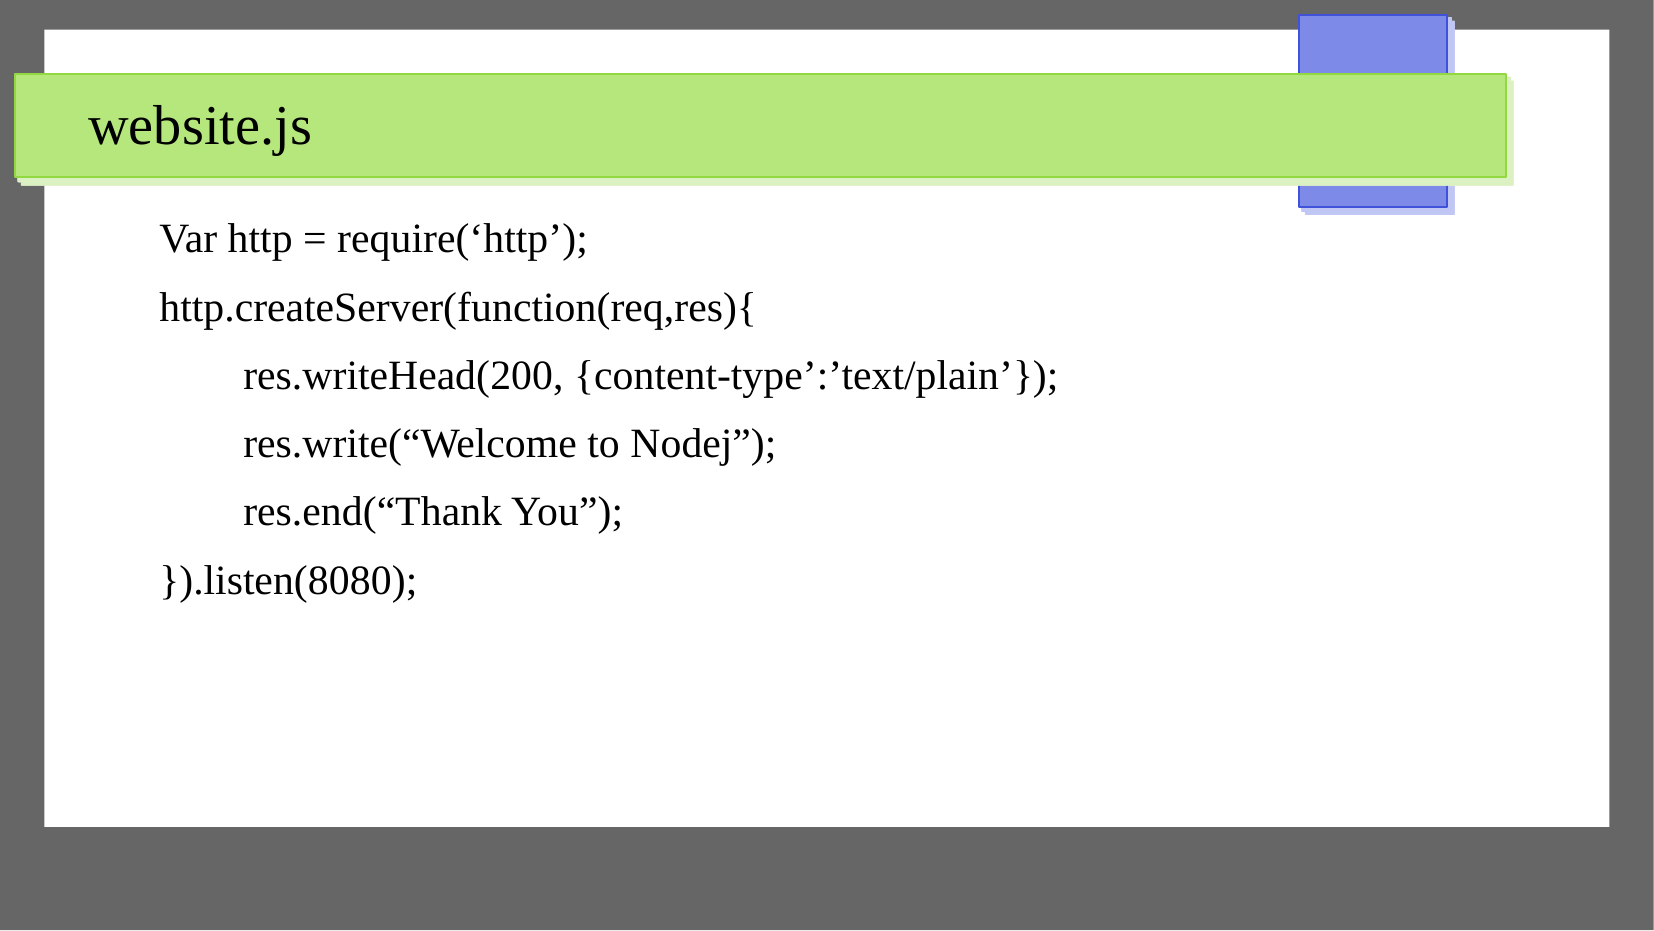

# website.js
Var http = require(‘http’);
http.createServer(function(req,res){
 res.writeHead(200, {content-type’:’text/plain’});
 res.write(“Welcome to Nodej”);
 res.end(“Thank You”);
}).listen(8080);